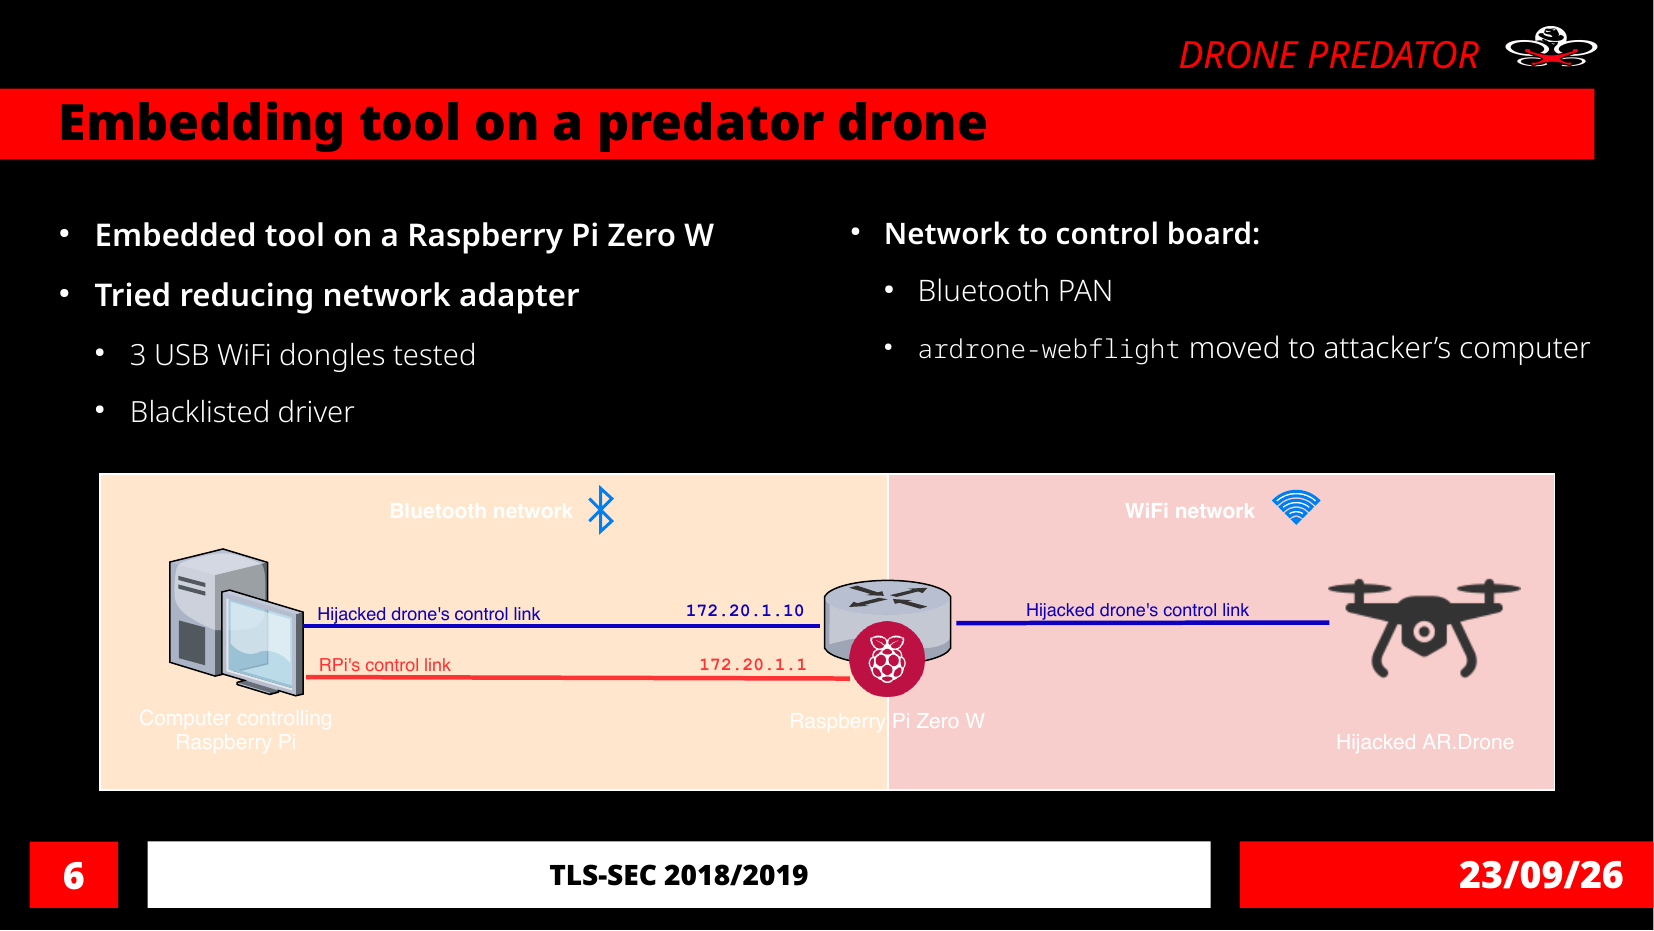

# Embedding tool on a predator drone
Embedded tool on a Raspberry Pi Zero W
Tried reducing network adapter
3 USB WiFi dongles tested
Blacklisted driver
Network to control board:
Bluetooth PAN
ardrone-webflight moved to attacker’s computer
6